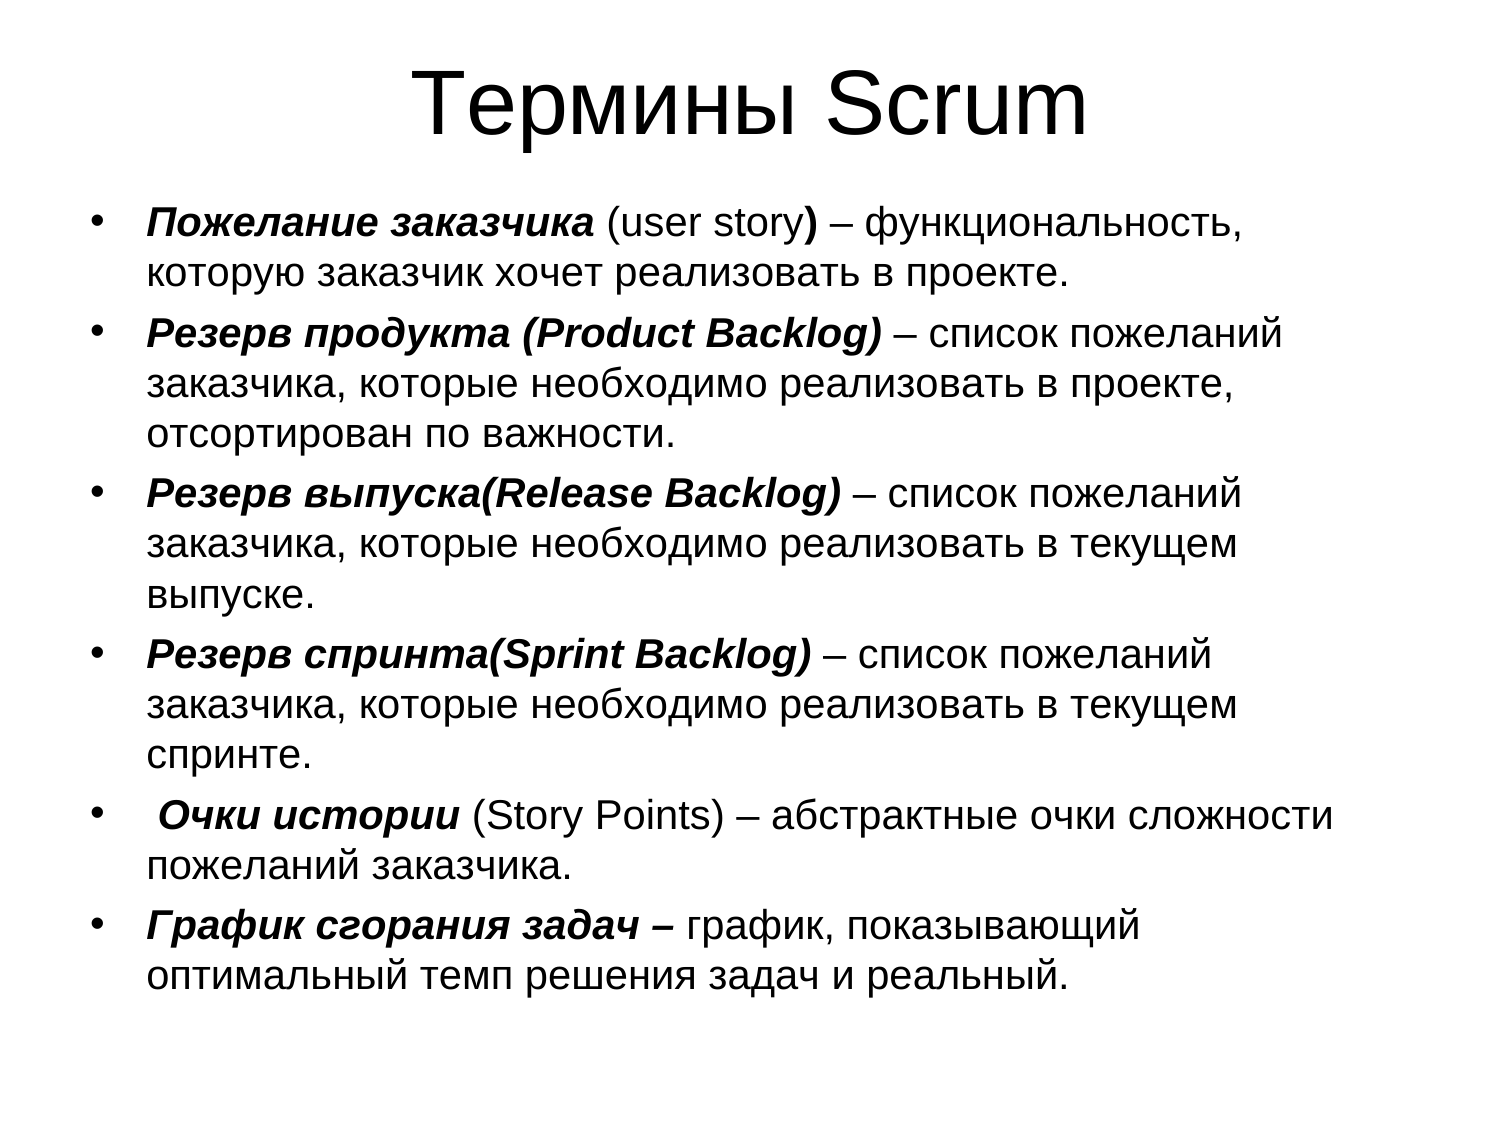

# Термины Scrum
Пожелание заказчика (user story) – функциональность, которую заказчик хочет реализовать в проекте.
Резерв продукта (Product Backlog) – список пожеланий заказчика, которые необходимо реализовать в проекте, отсортирован по важности.
Резерв выпуска(Release Backlog) – список пожеланий заказчика, которые необходимо реализовать в текущем выпуске.
Резерв спринта(Sprint Backlog) – список пожеланий заказчика, которые необходимо реализовать в текущем спринте.
 Очки истории (Story Points) – абстрактные очки сложности пожеланий заказчика.
График сгорания задач – график, показывающий оптимальный темп решения задач и реальный.